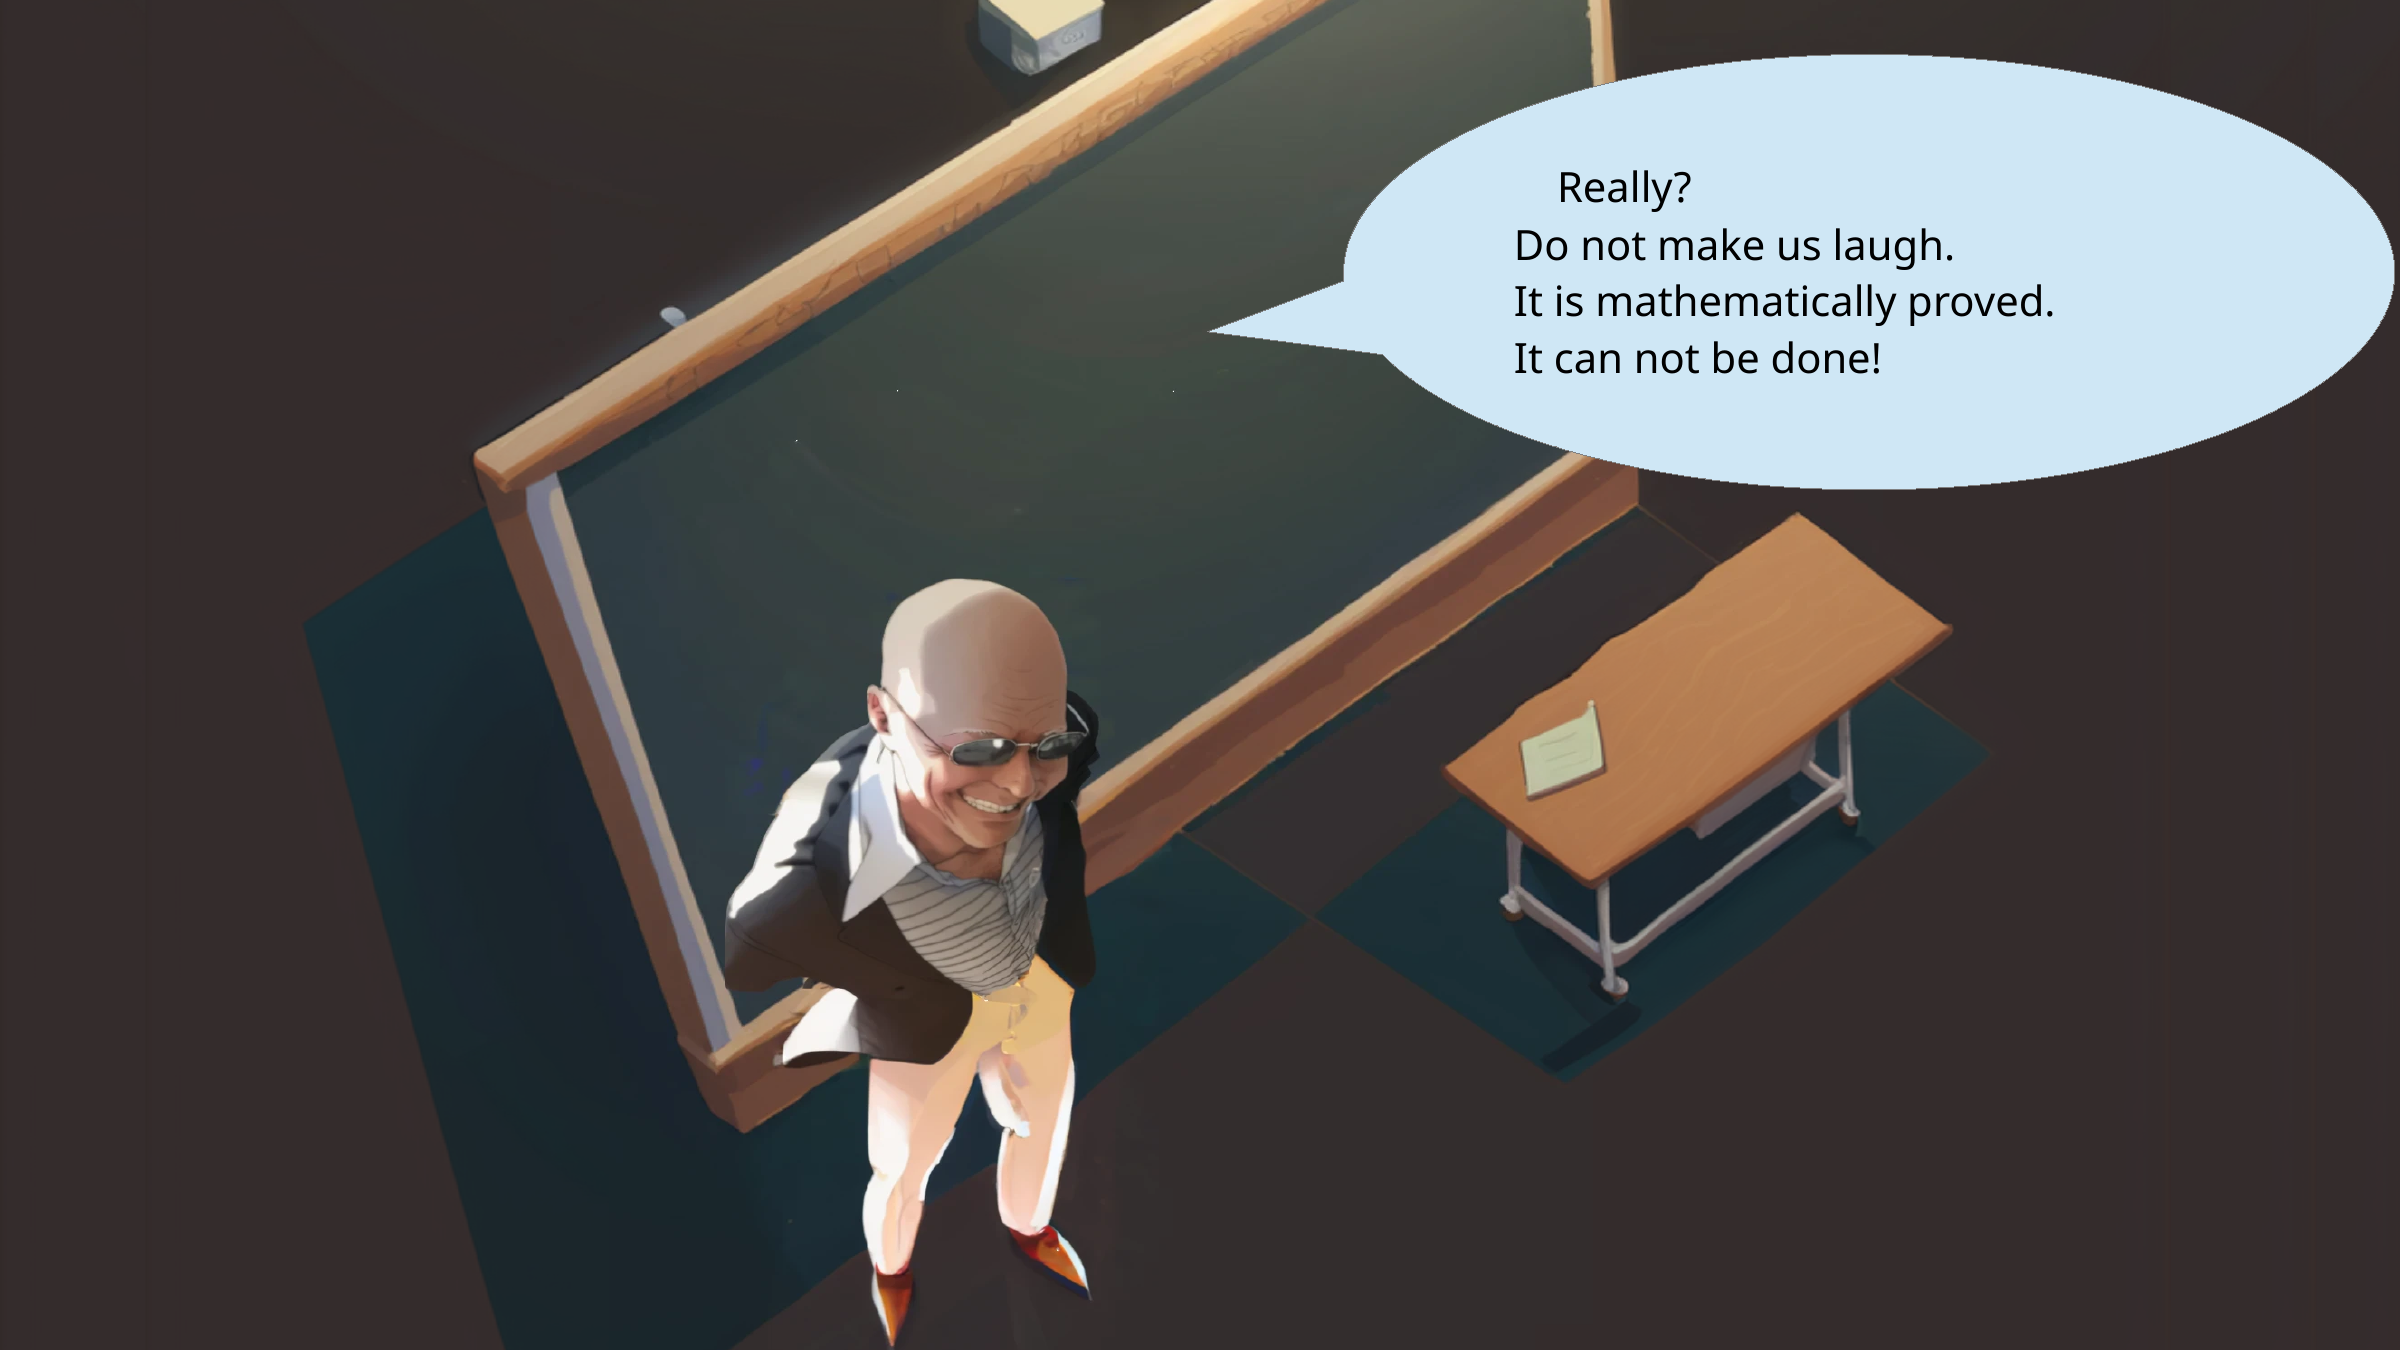

Really?
Do not make us laugh.
It is mathematically proved.
It can not be done!